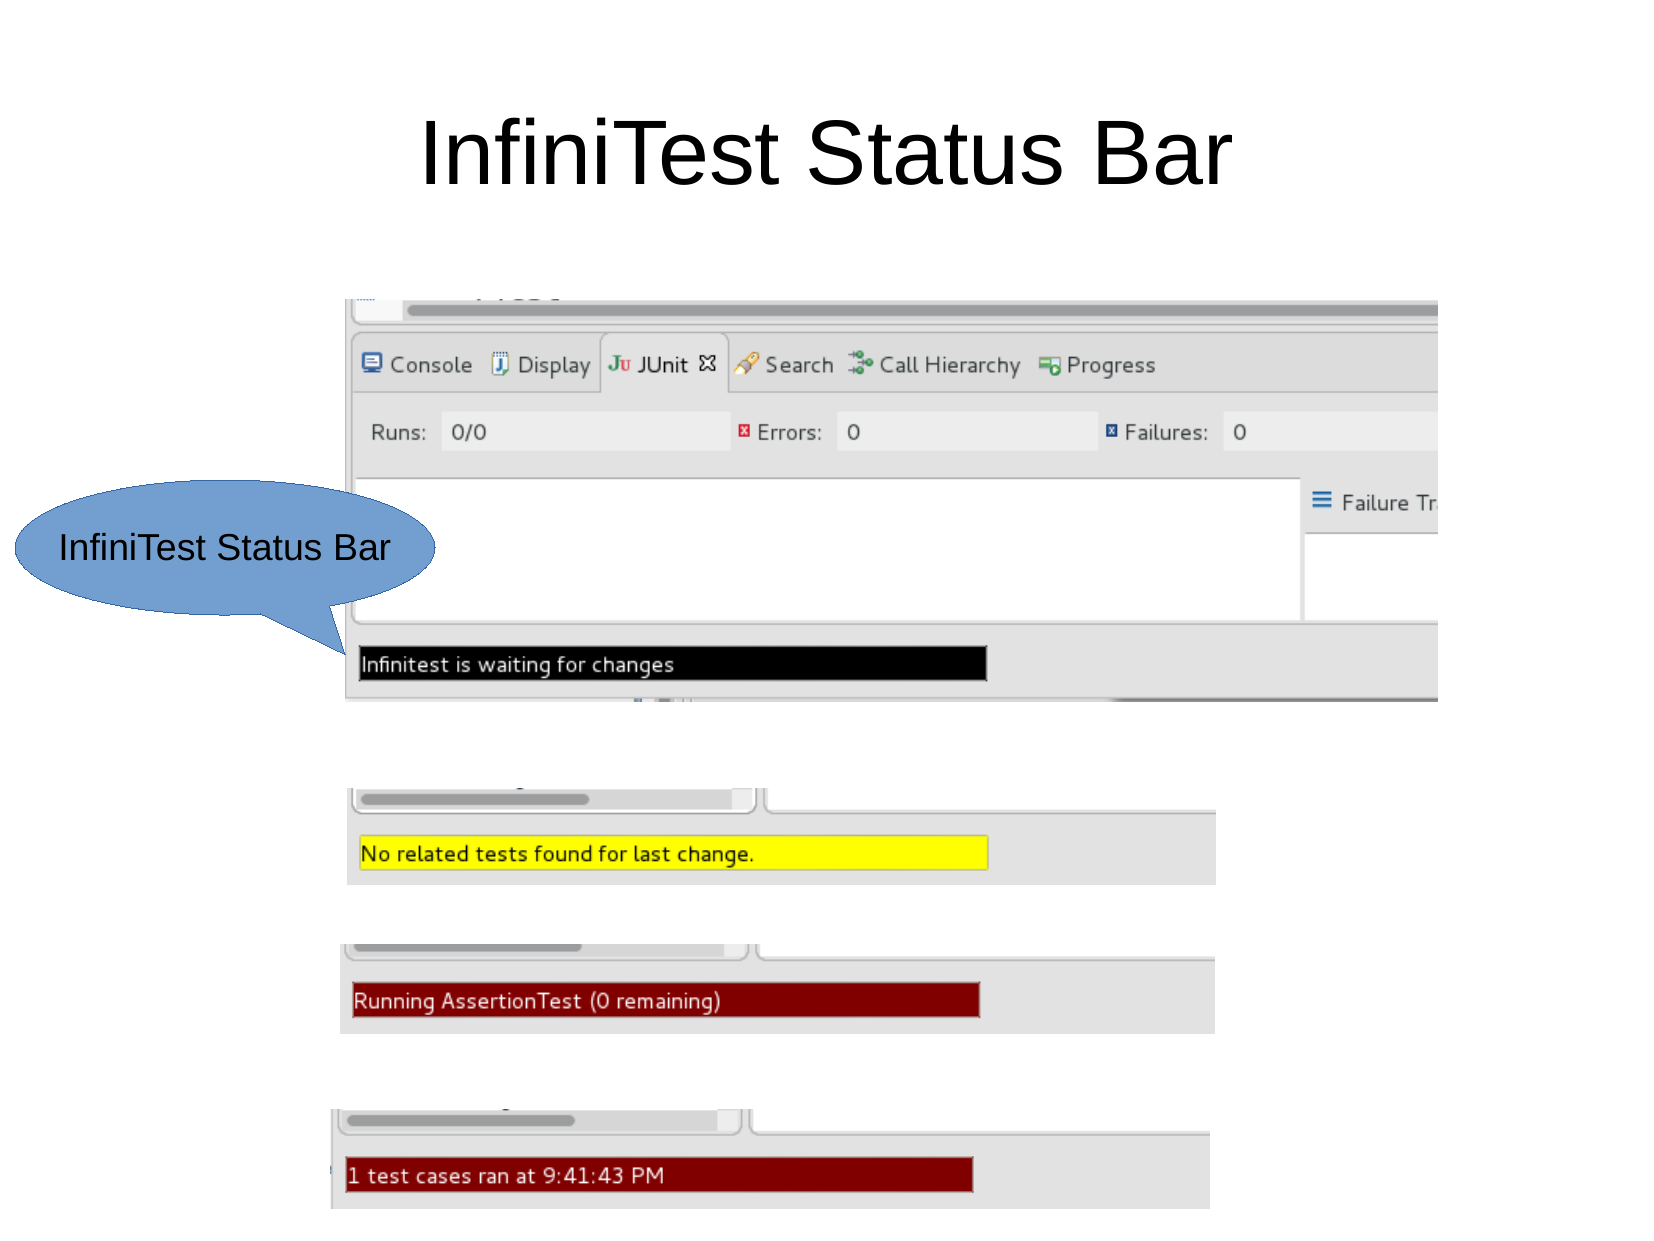

# InfiniTest Status Bar
InfiniTest Status Bar